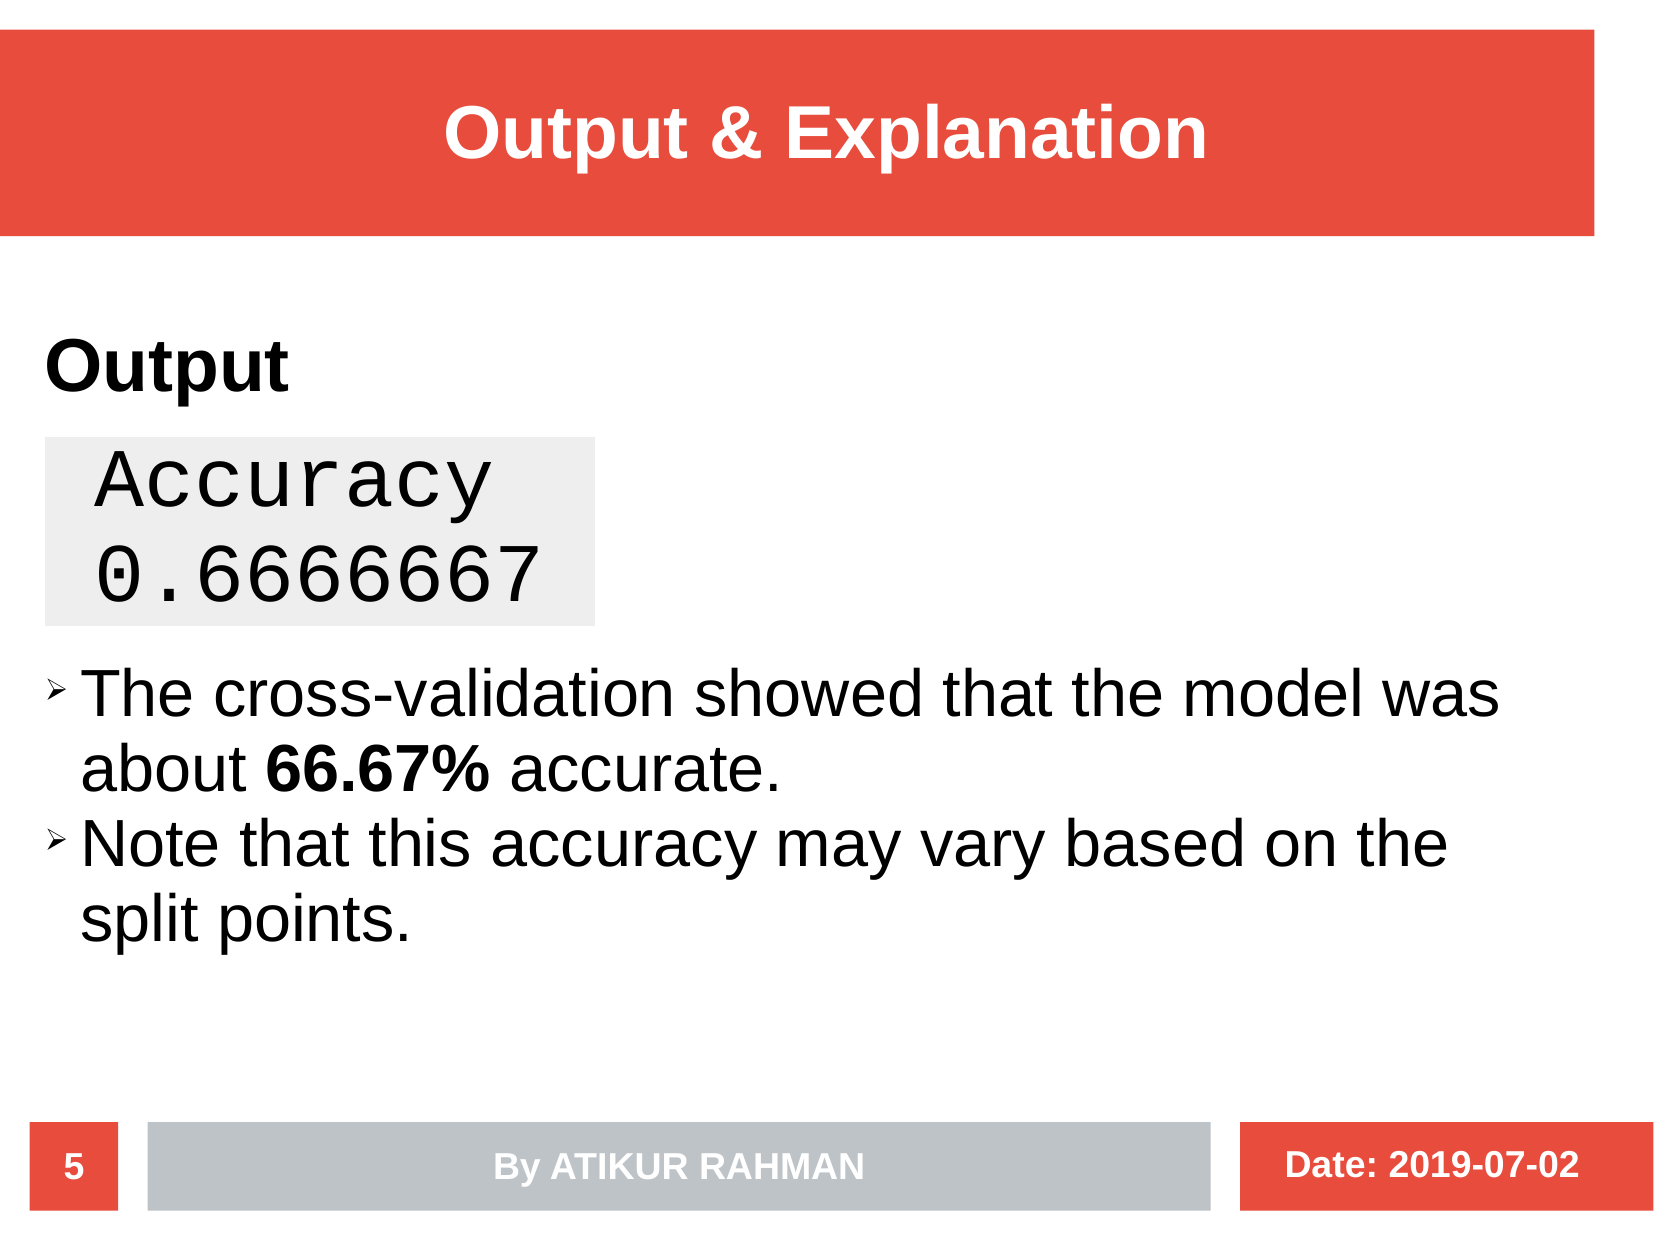

# Output & Explanation
Output
 Accuracy
 0.6666667
The cross-validation showed that the model was
about 66.67% accurate.
Note that this accuracy may vary based on the
split points.
5
By ATIKUR RAHMAN
Date: 2019-07-02